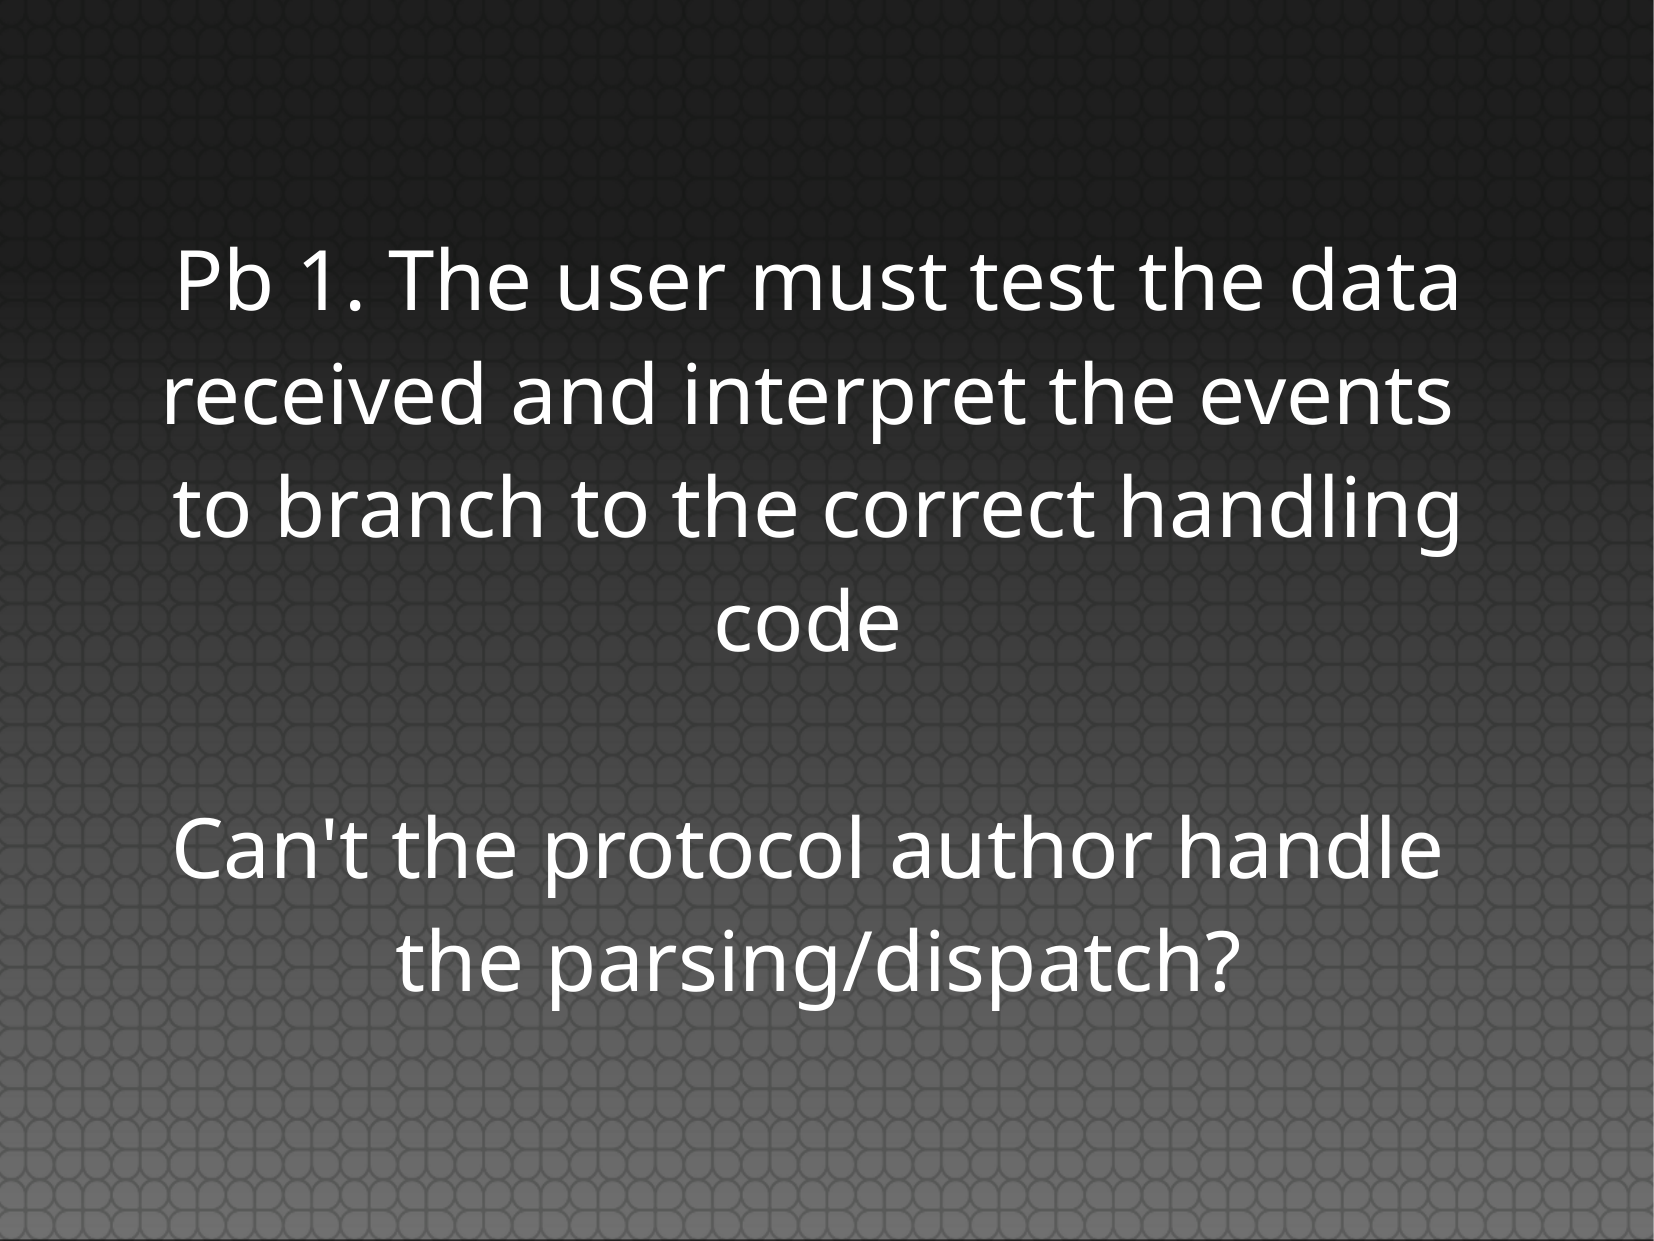

# Pb 1. The user must test the data received and interpret the events to branch to the correct handling code Can't the protocol author handle the parsing/dispatch?